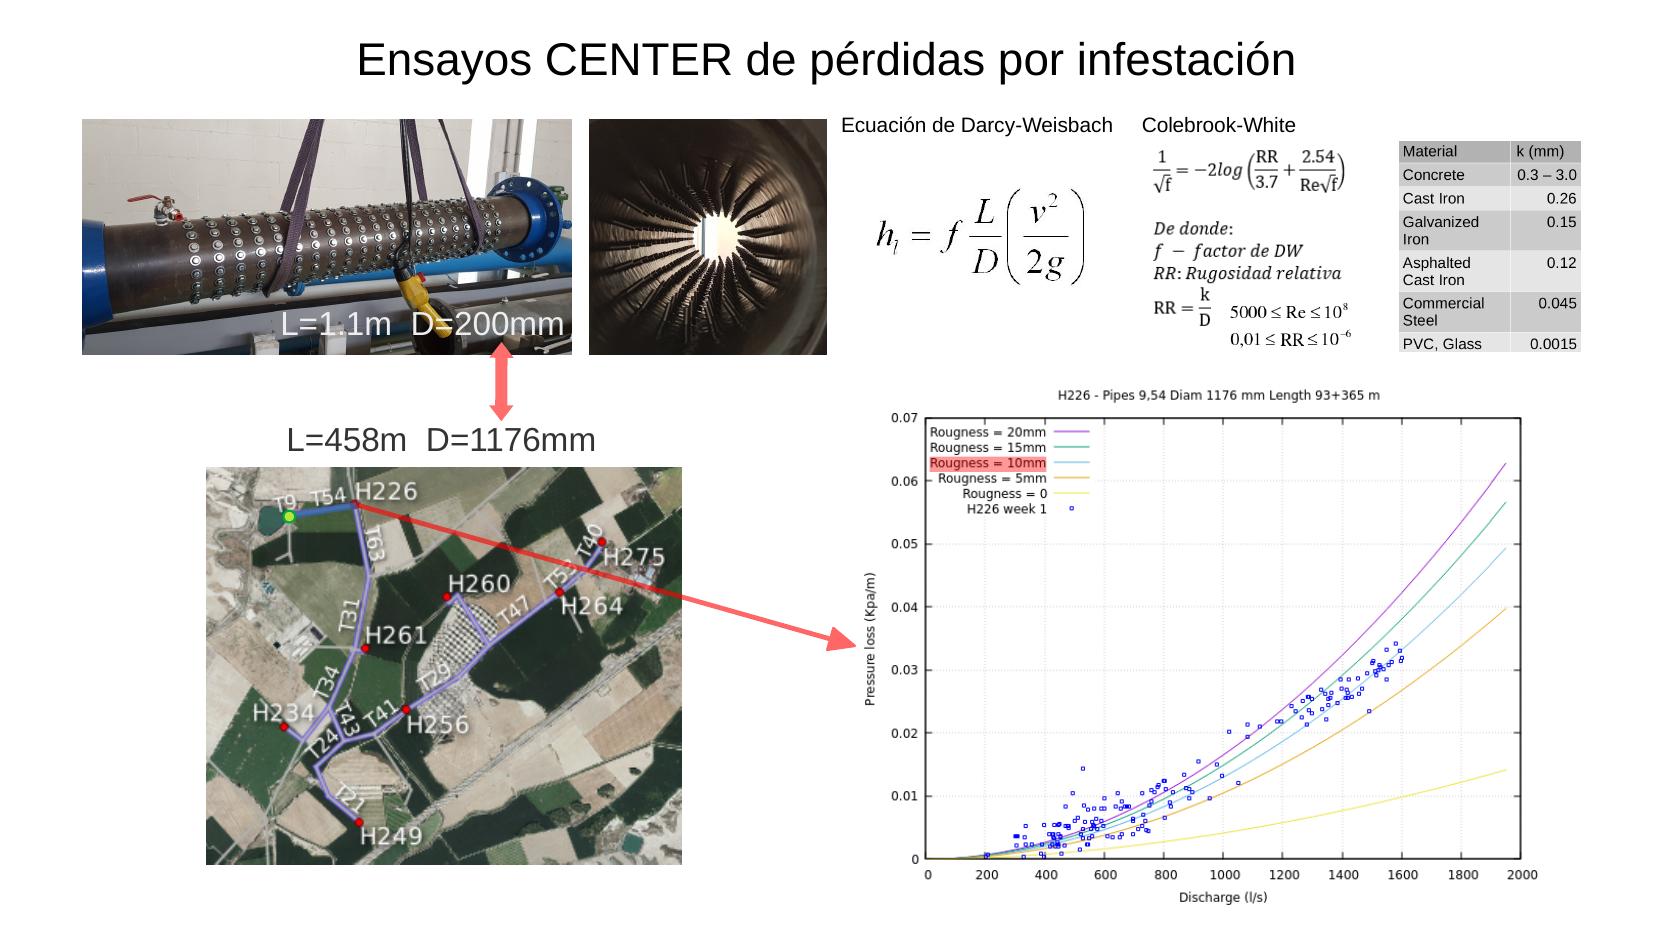

# Ensayos CENTER de pérdidas por infestación
Ecuación de Darcy-Weisbach Colebrook-White
L=1.1m D=200mm
L=458m D=1176mm